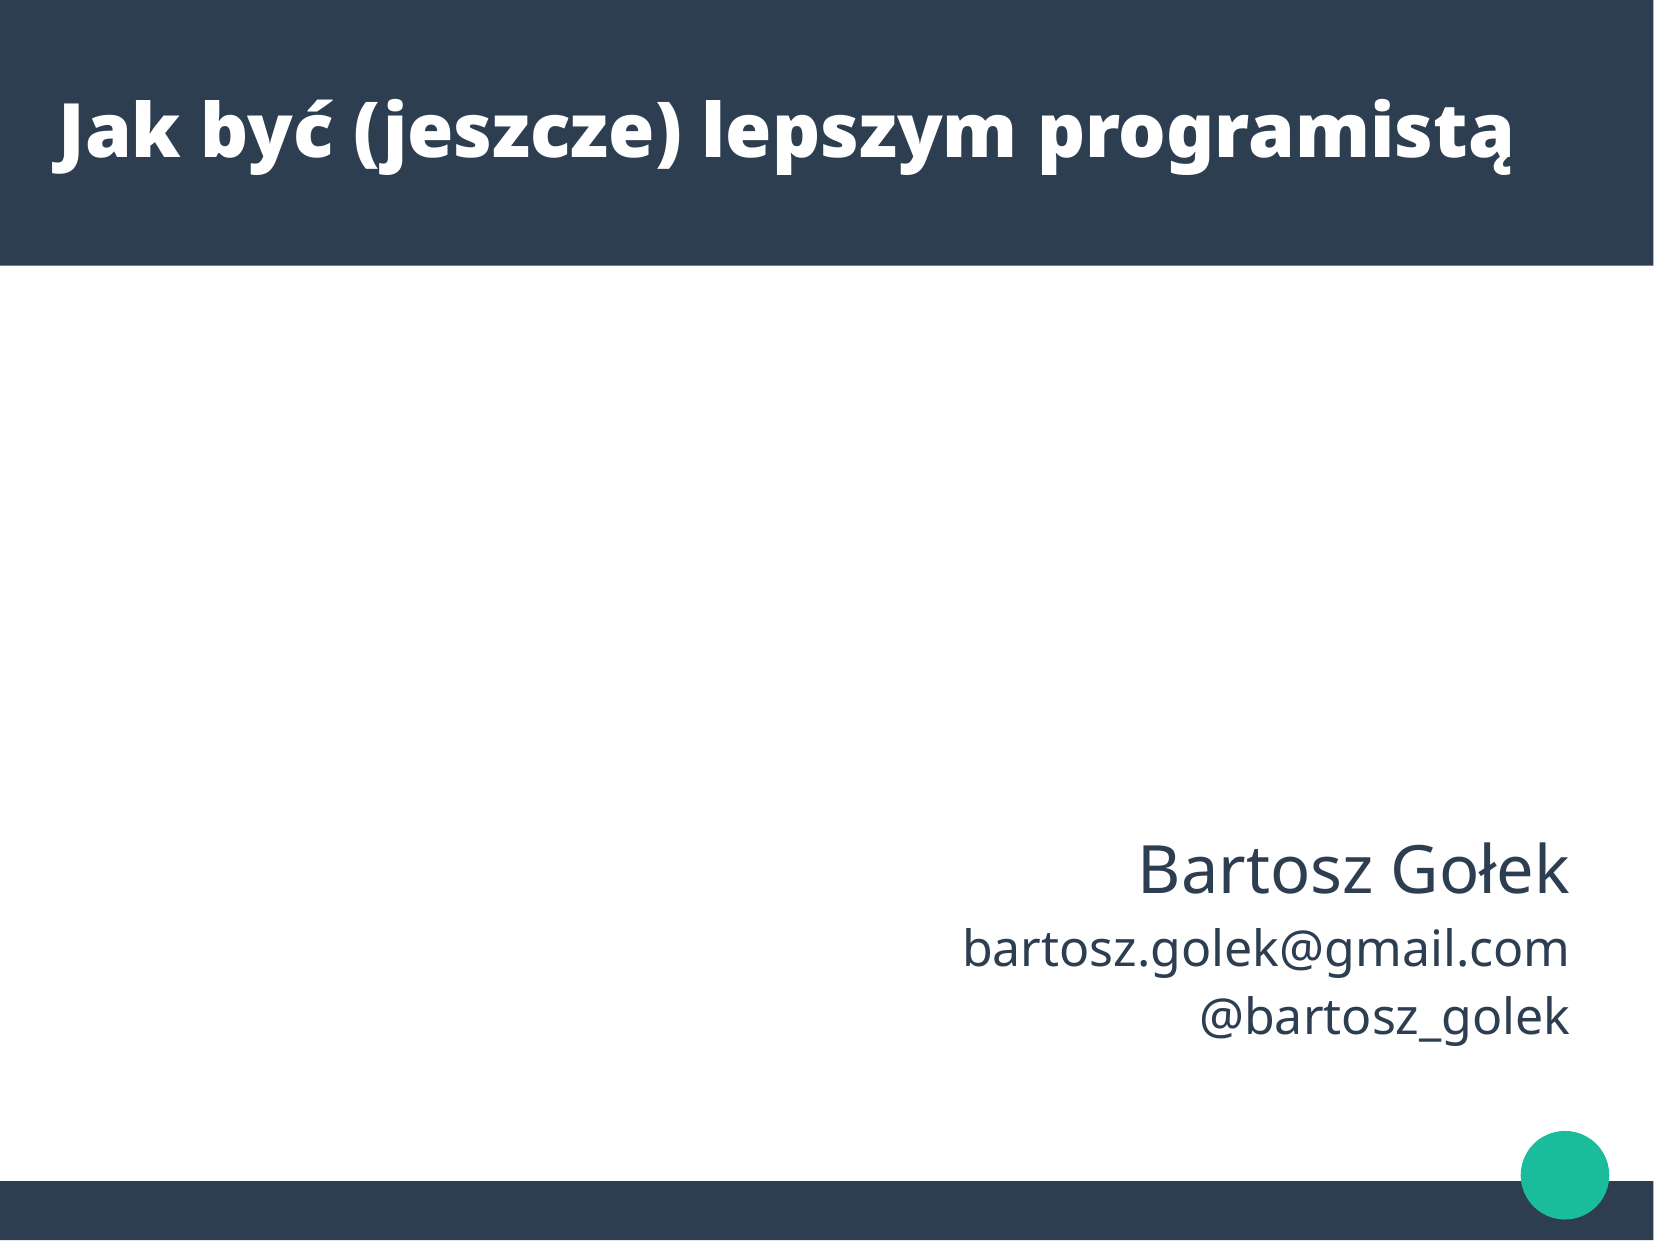

# Jak być (jeszcze) lepszym programistą
Bartosz Gołek
bartosz.golek@gmail.com
@bartosz_golek